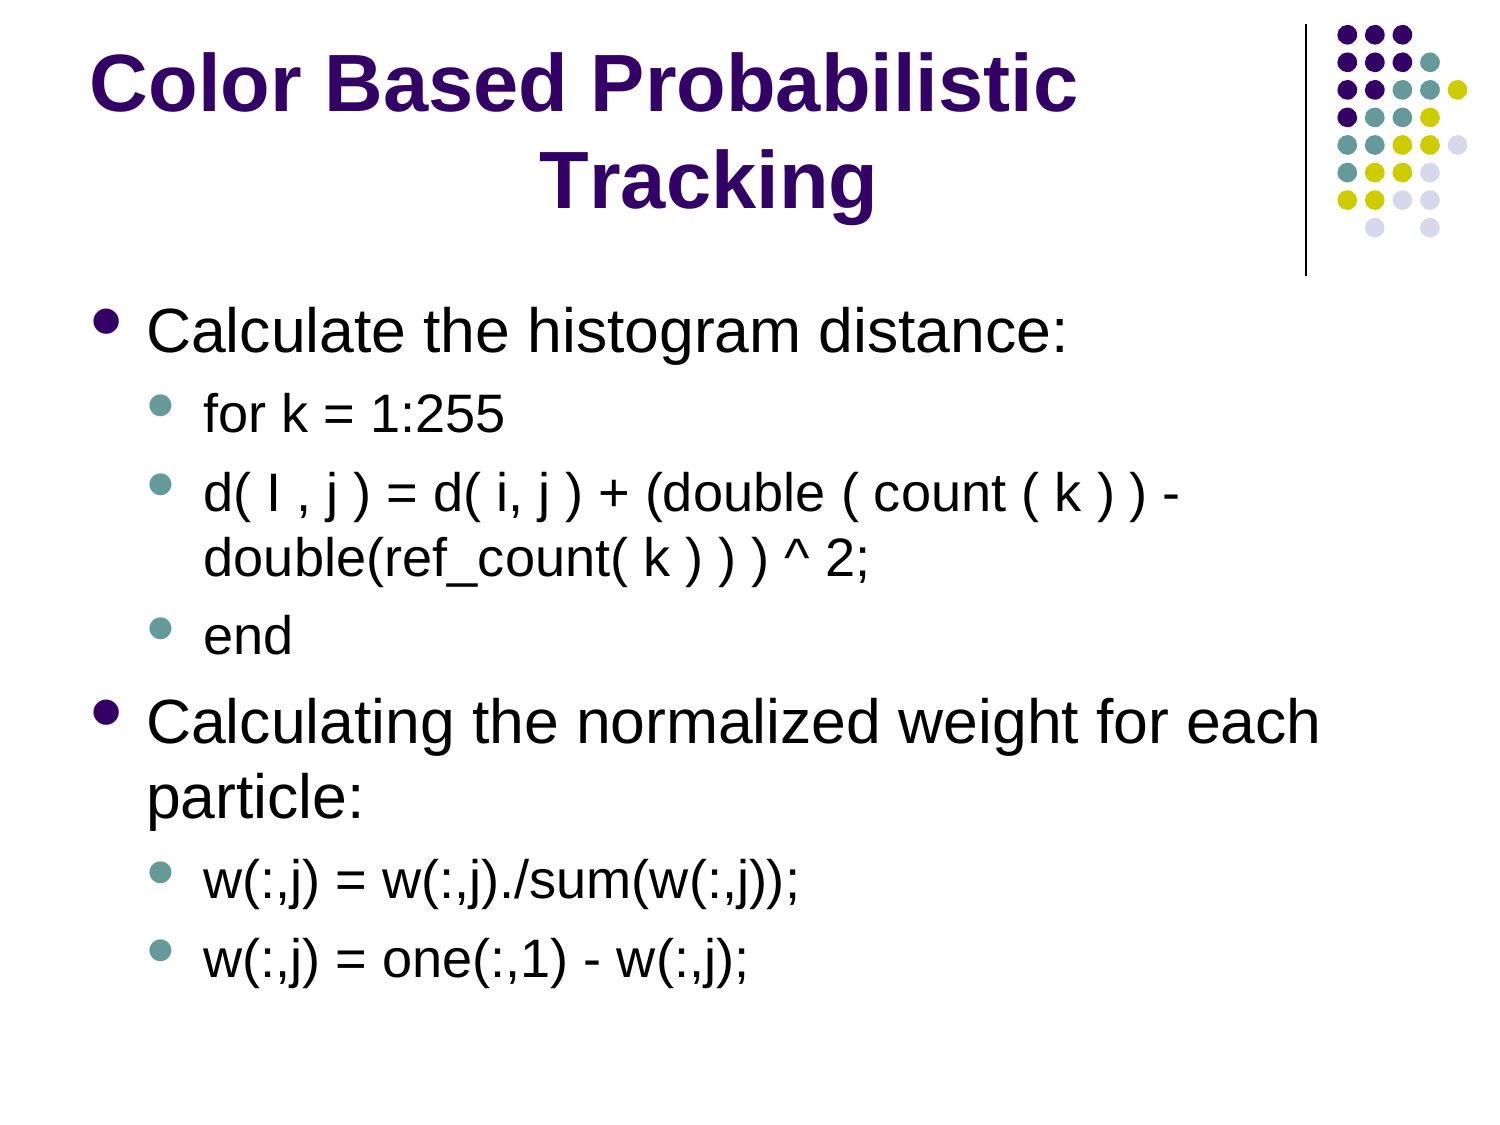

# Color Based Probabilistic 					Tracking
Calculate the histogram distance:
for k = 1:255
d( I , j ) = d( i, j ) + (double ( count ( k ) ) - double(ref_count( k ) ) ) ^ 2;
end
Calculating the normalized weight for each particle:
w(:,j) = w(:,j)./sum(w(:,j));
w(:,j) = one(:,1) - w(:,j);